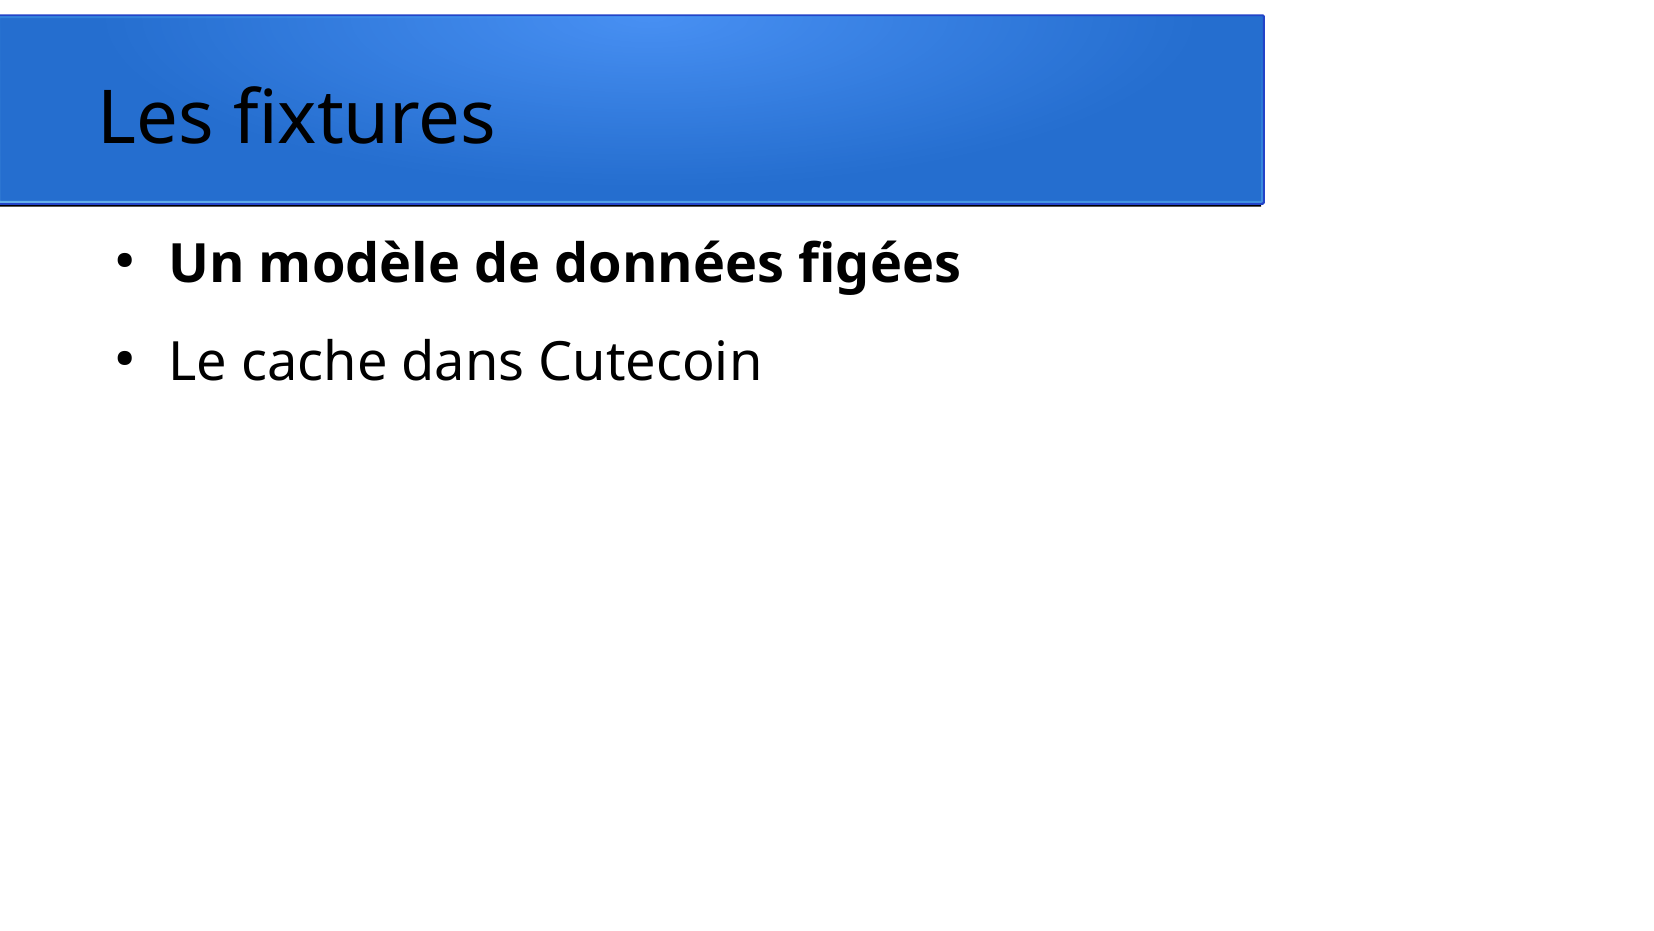

# Les fixtures
Un modèle de données figées
Le cache dans Cutecoin